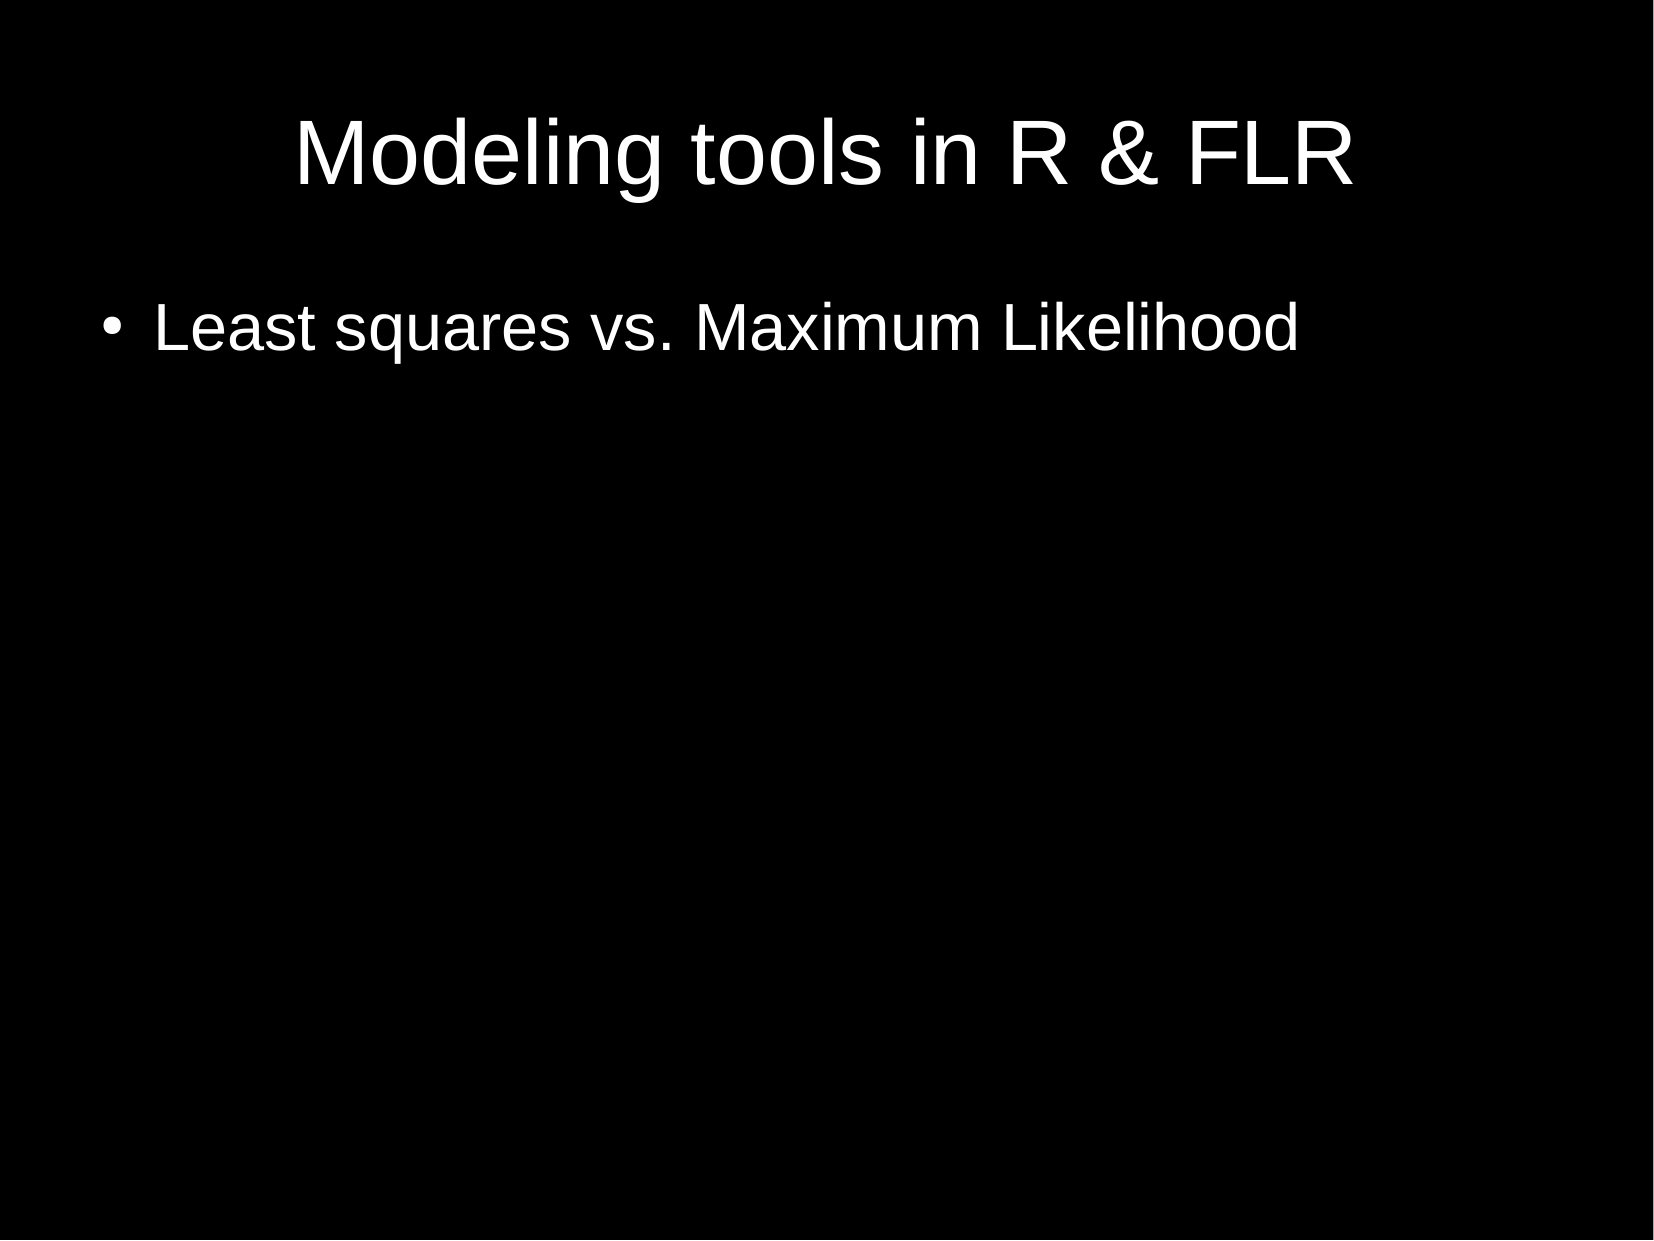

# Modeling tools in R & FLR
Least squares vs. Maximum Likelihood